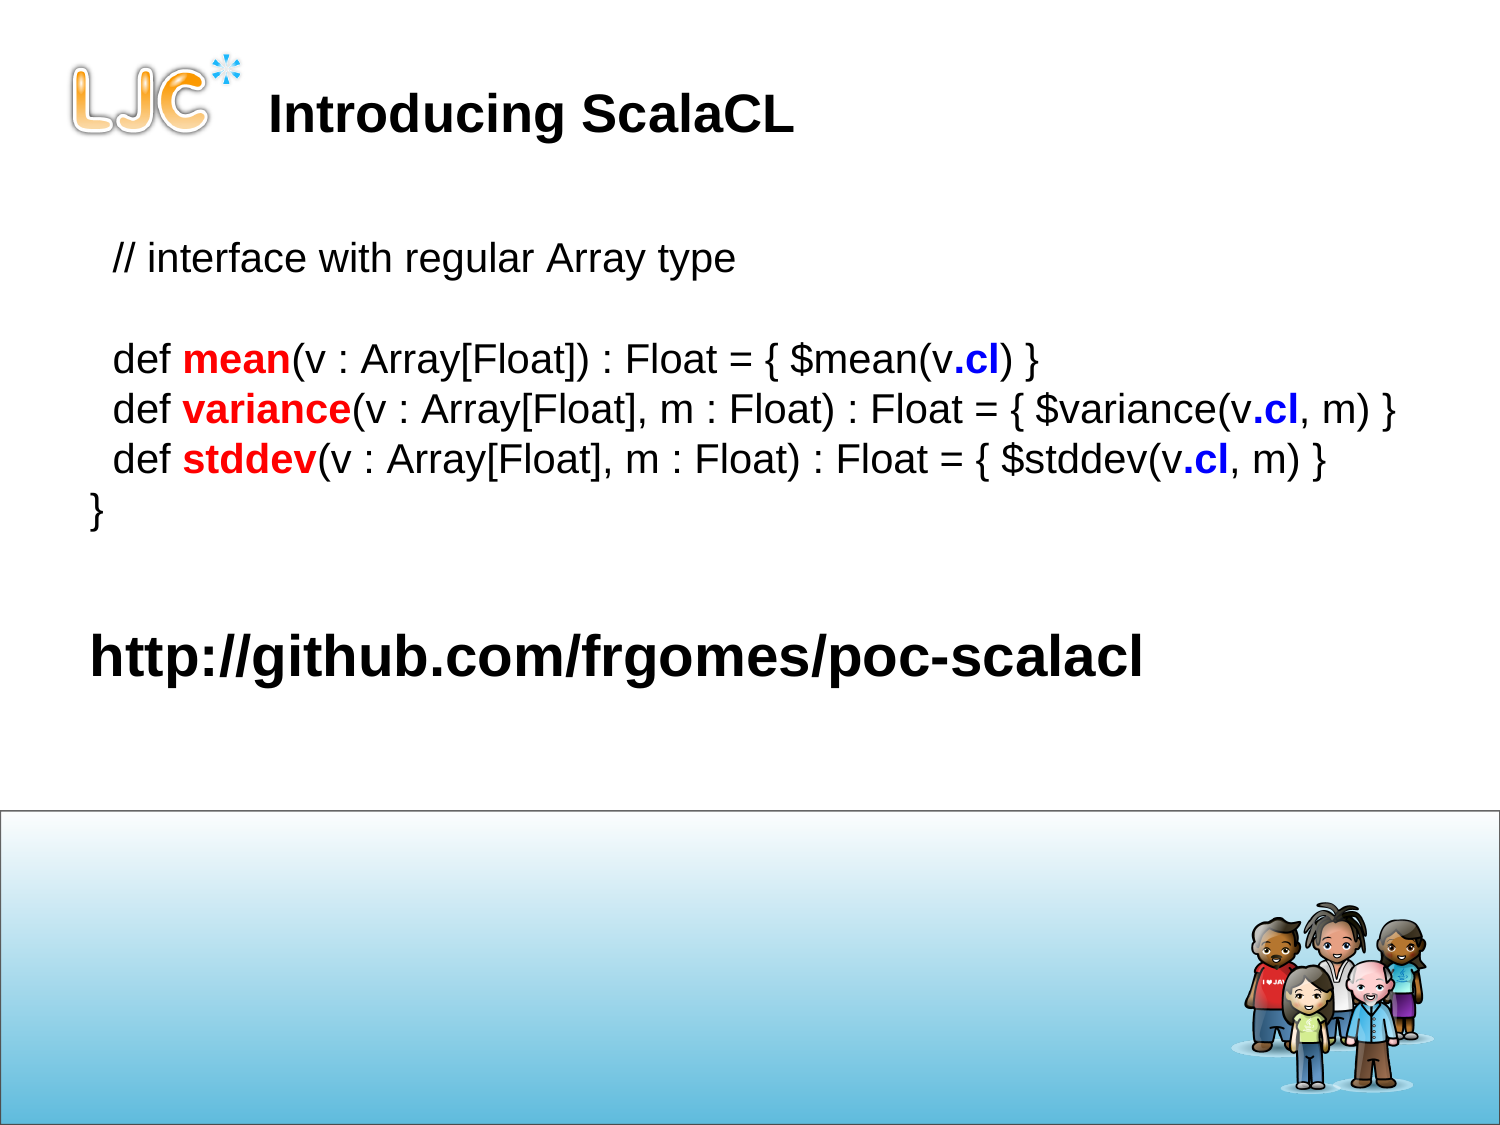

# Introducing ScalaCL
 // interface with regular Array type
 def mean(v : Array[Float]) : Float = { $mean(v.cl) }
 def variance(v : Array[Float], m : Float) : Float = { $variance(v.cl, m) }
 def stddev(v : Array[Float], m : Float) : Float = { $stddev(v.cl, m) }
}
http://github.com/frgomes/poc-scalacl